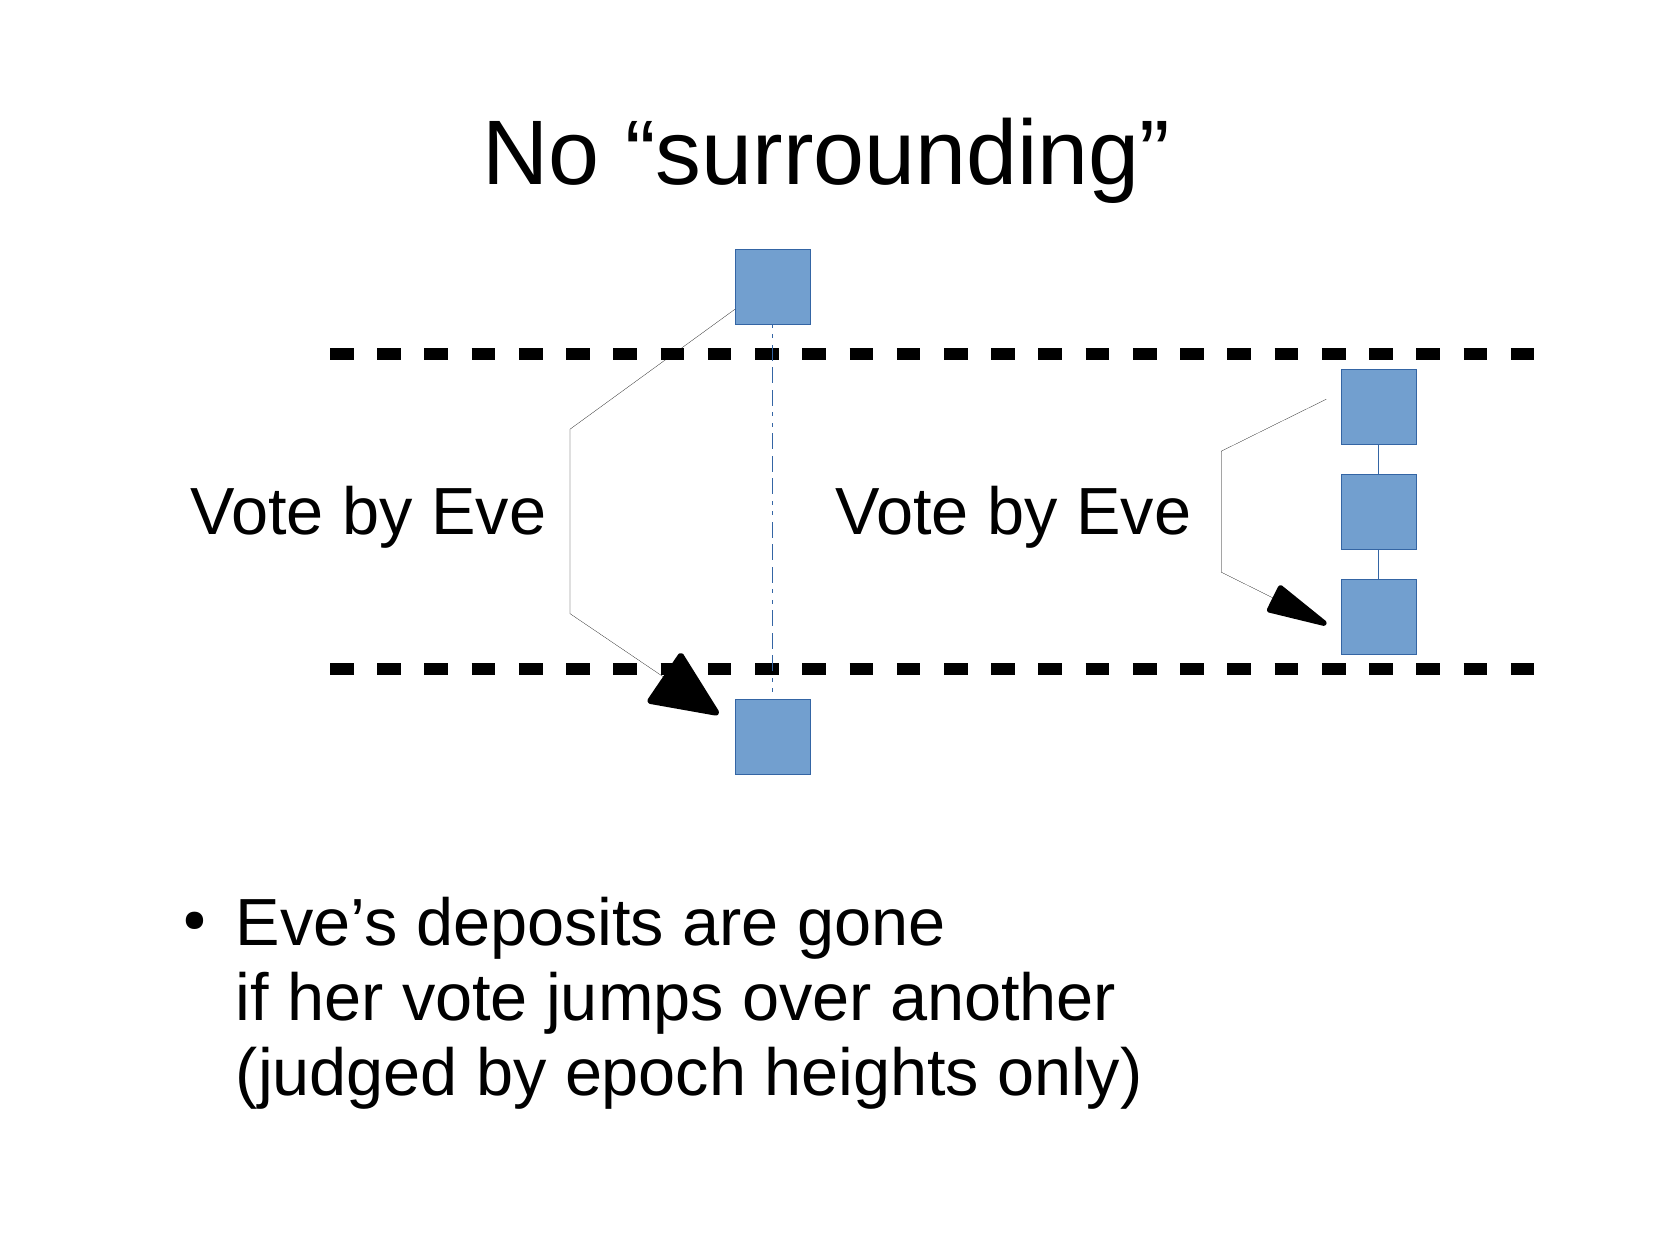

# No “surrounding”
Vote by Eve
Vote by Eve
Eve’s deposits are gone
if her vote jumps over another
(judged by epoch heights only)